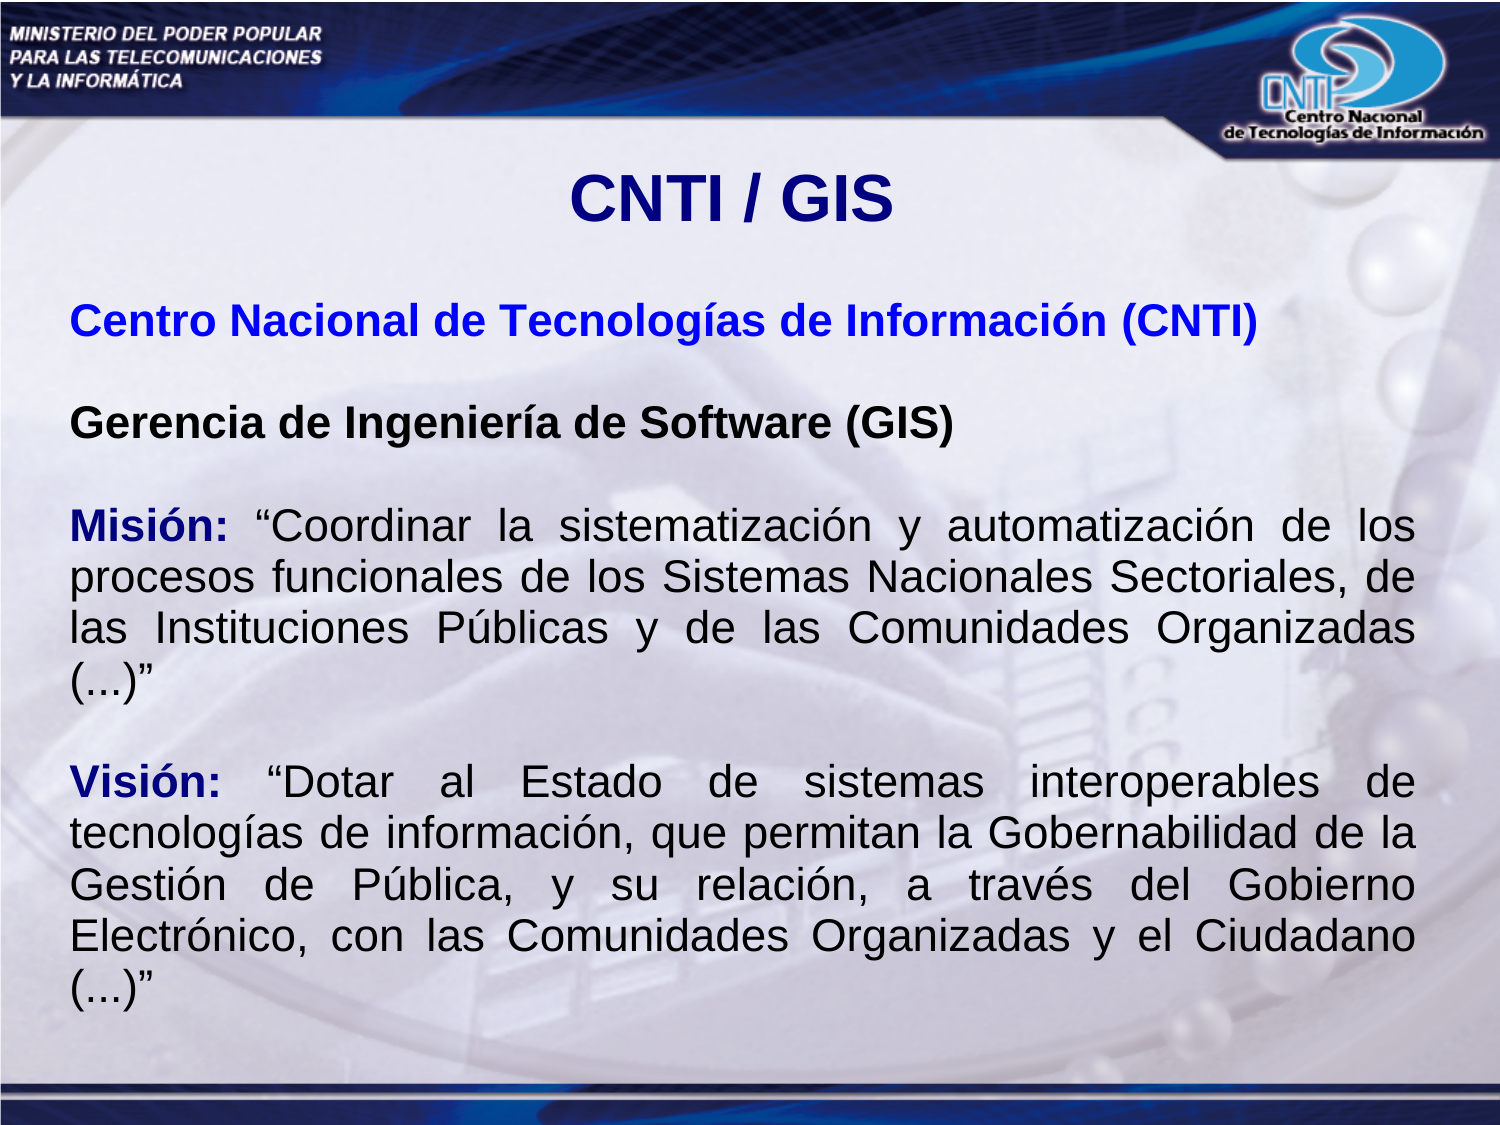

# CNTI / GIS
Centro Nacional de Tecnologías de Información (CNTI)
Gerencia de Ingeniería de Software (GIS)
Misión: “Coordinar la sistematización y automatización de los procesos funcionales de los Sistemas Nacionales Sectoriales, de las Instituciones Públicas y de las Comunidades Organizadas (...)”
Visión: “Dotar al Estado de sistemas interoperables de tecnologías de información, que permitan la Gobernabilidad de la Gestión de Pública, y su relación, a través del Gobierno Electrónico, con las Comunidades Organizadas y el Ciudadano (...)”